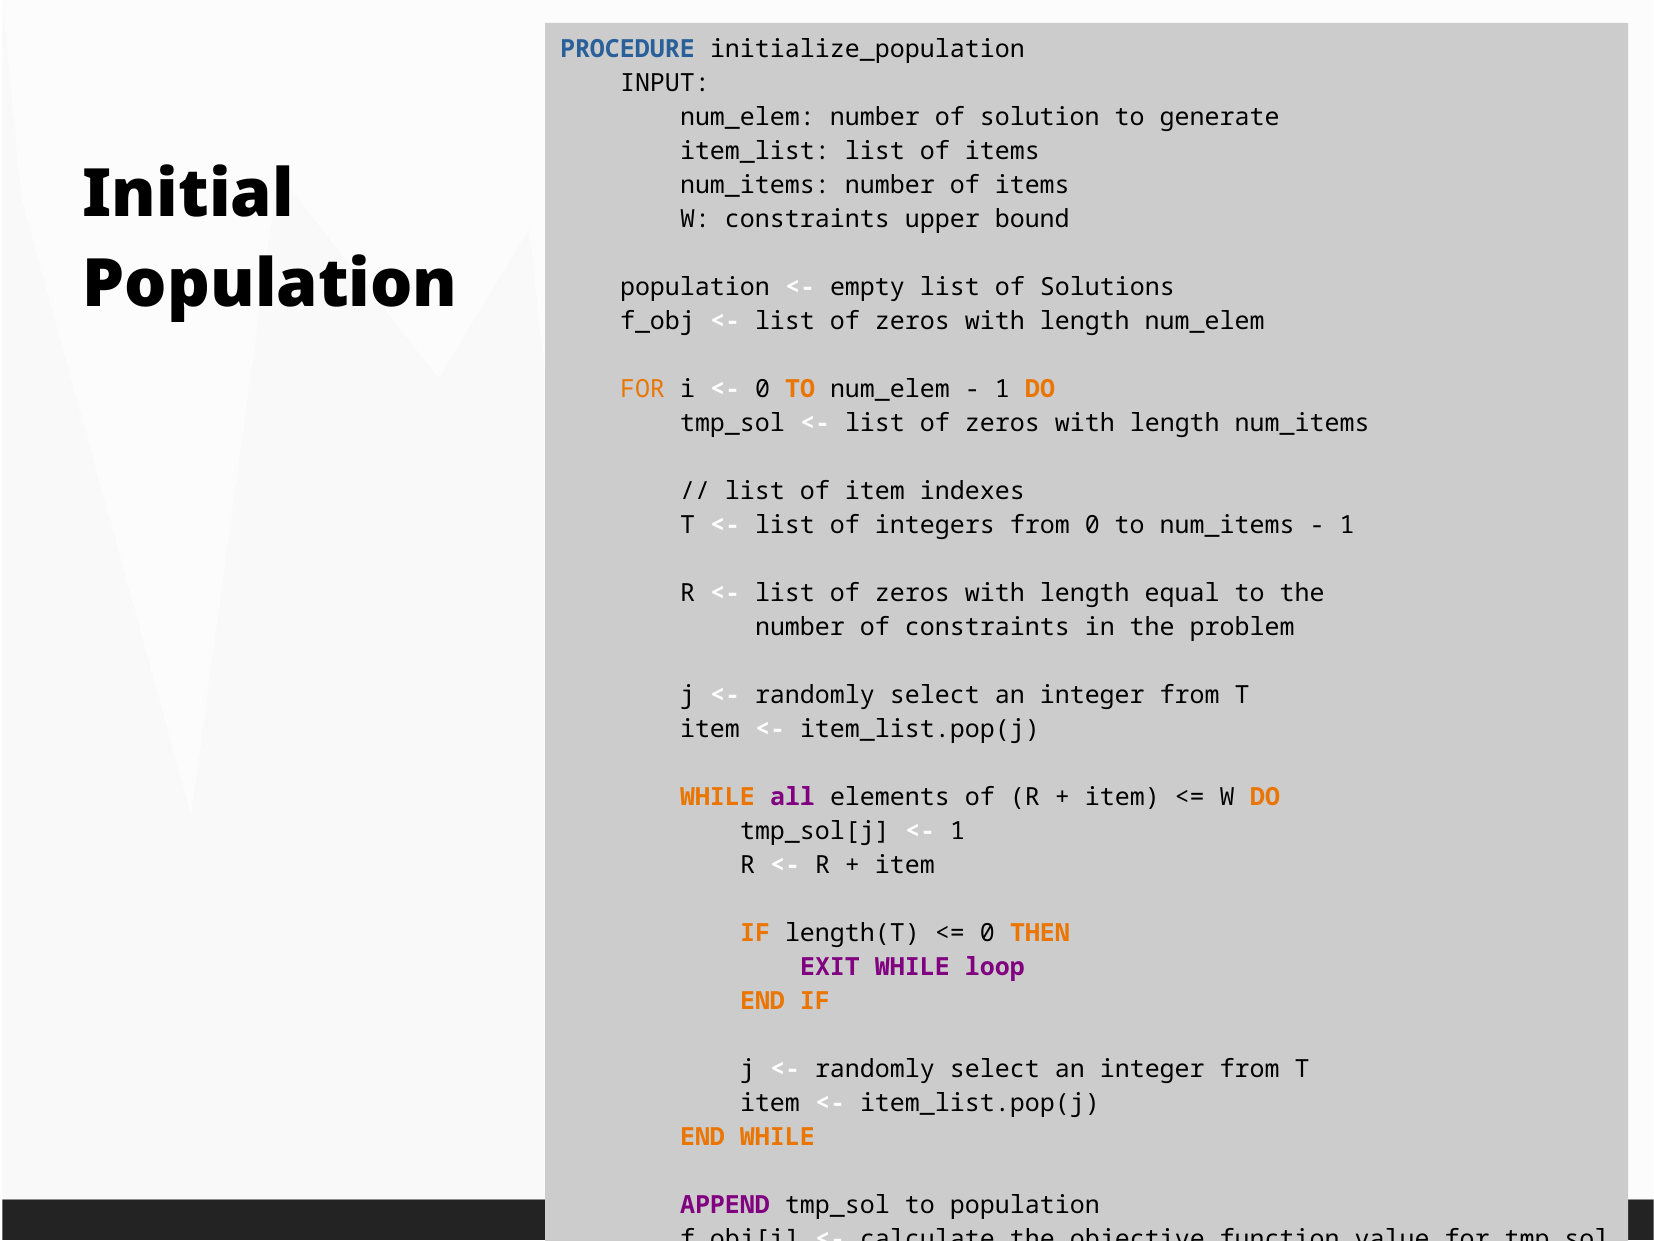

PROCEDURE initialize_population
 INPUT:
 num_elem: number of solution to generate
 item_list: list of items
 num_items: number of items
 W: constraints upper bound
 population <- empty list of Solutions
 f_obj <- list of zeros with length num_elem
 FOR i <- 0 TO num_elem - 1 DO
 tmp_sol <- list of zeros with length num_items
 // list of item indexes
 T <- list of integers from 0 to num_items - 1
 R <- list of zeros with length equal to the
 number of constraints in the problem
 j <- randomly select an integer from T
 item <- item_list.pop(j)
 WHILE all elements of (R + item) <= W DO
 tmp_sol[j] <- 1
 R <- R + item
 IF length(T) <= 0 THEN
 EXIT WHILE loop
 END IF
 j <- randomly select an integer from T
 item <- item_list.pop(j)
 END WHILE
 APPEND tmp_sol to population
 f_obj[i] <- calculate the objective function value for tmp_sol
 END FOR
END PROCEDURE
# Initial Population